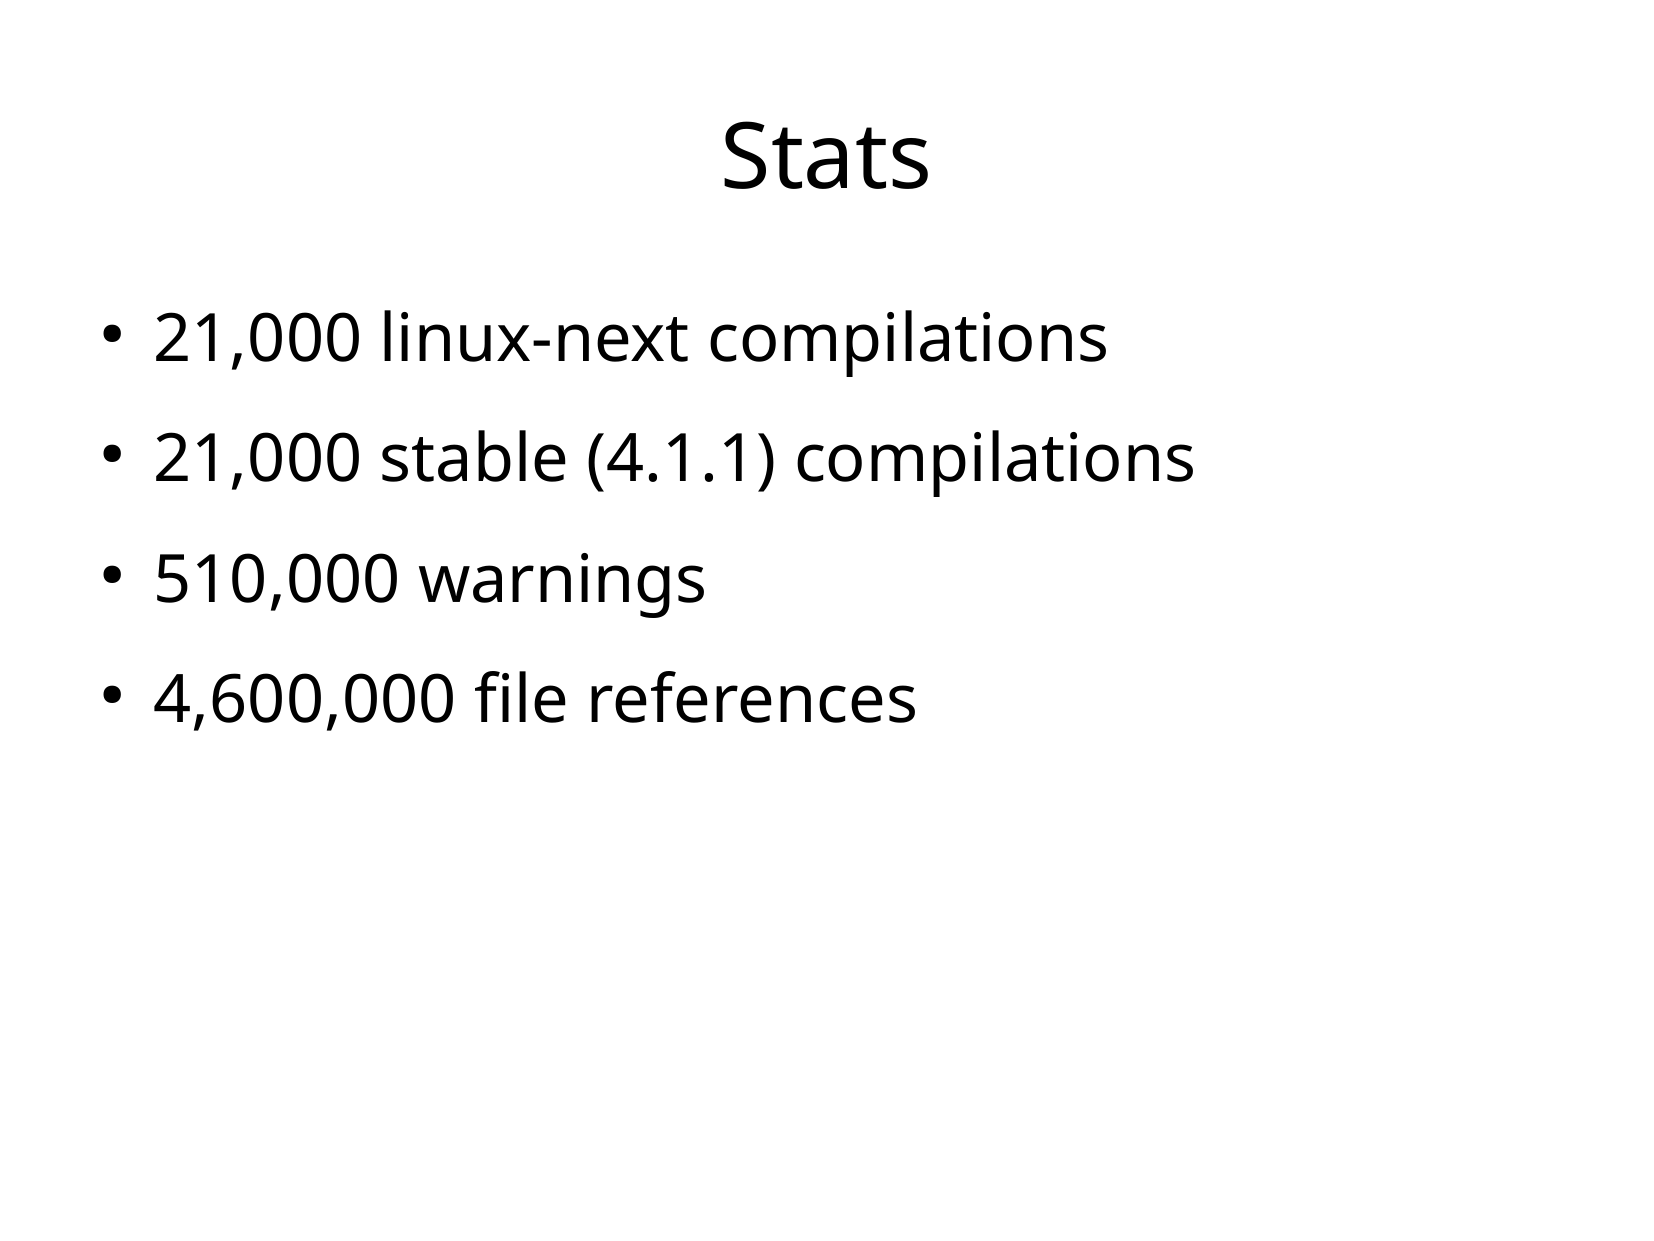

# Stats
21,000 linux-next compilations
21,000 stable (4.1.1) compilations
510,000 warnings
4,600,000 file references